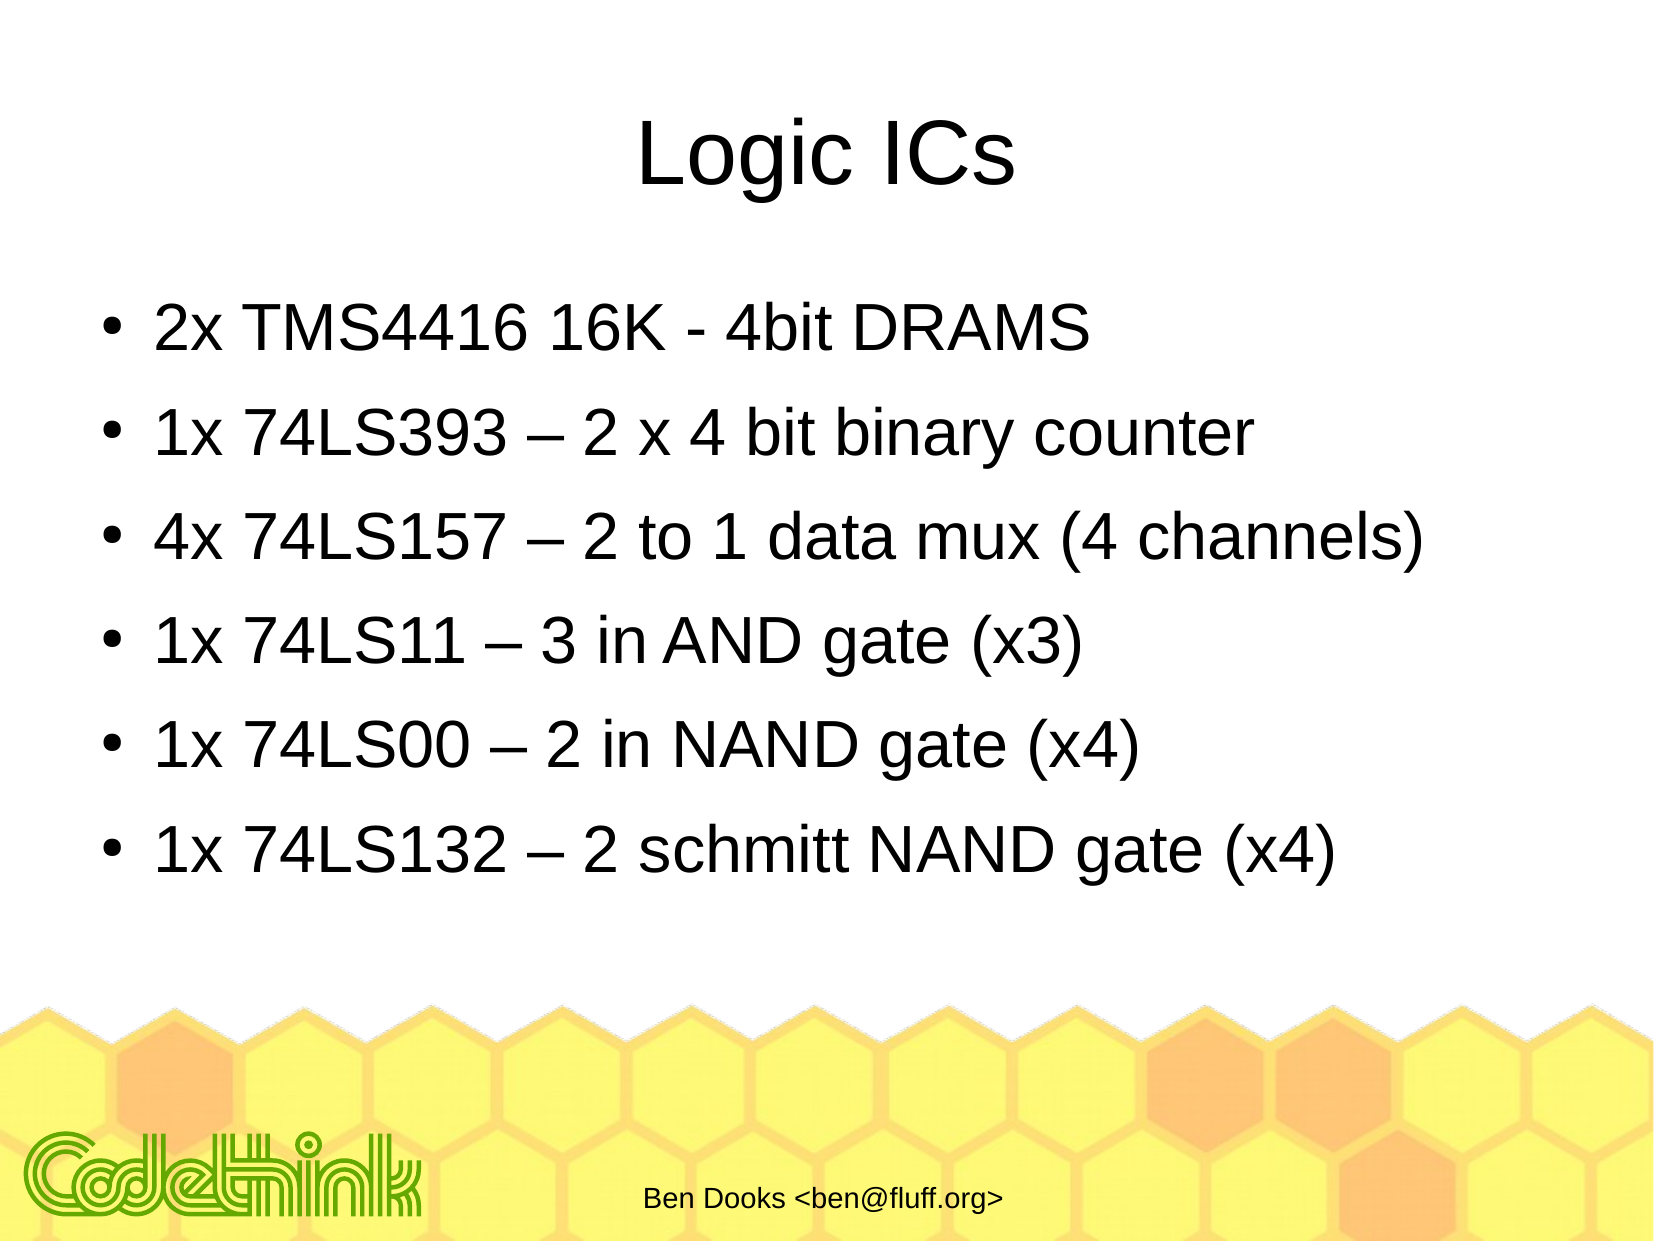

# Logic ICs
2x TMS4416 16K - 4bit DRAMS
1x 74LS393 – 2 x 4 bit binary counter
4x 74LS157 – 2 to 1 data mux (4 channels)
1x 74LS11 – 3 in AND gate (x3)
1x 74LS00 – 2 in NAND gate (x4)
1x 74LS132 – 2 schmitt NAND gate (x4)